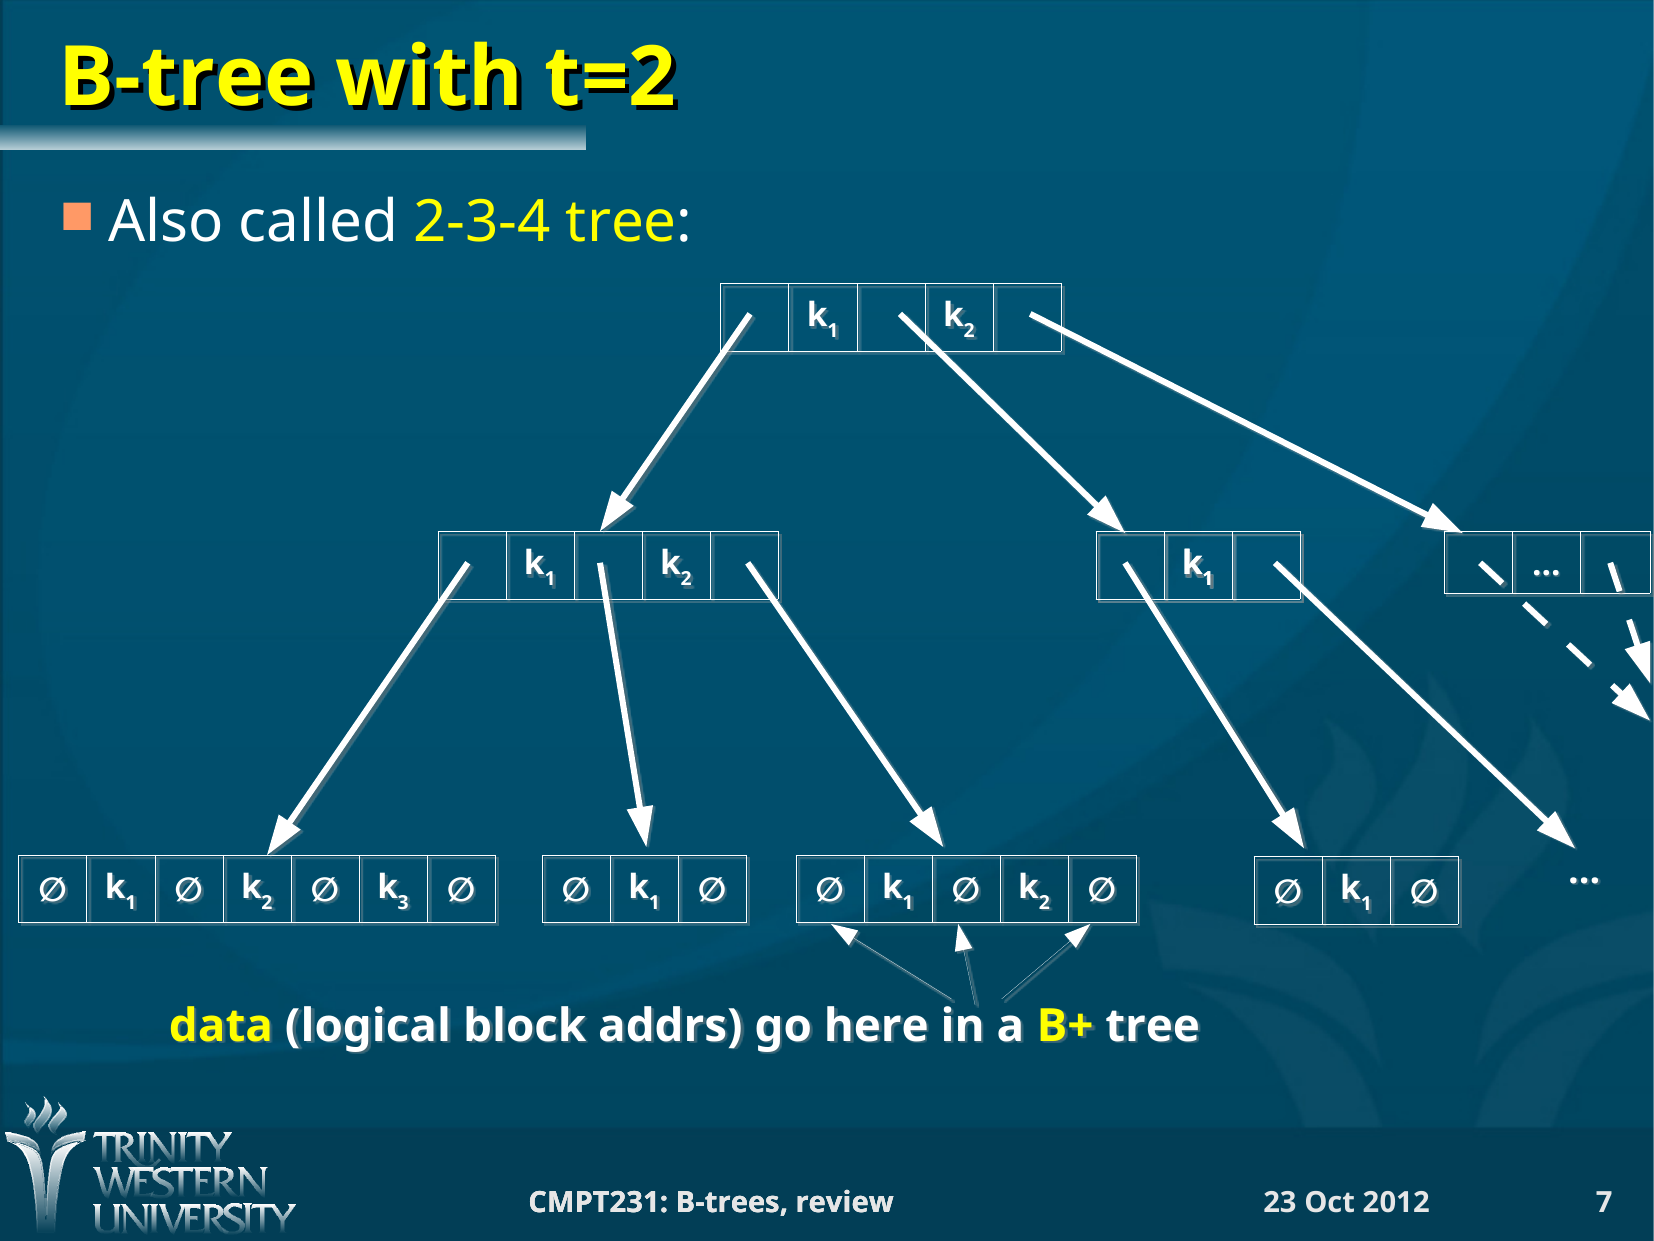

# B-tree with t=2
Also called 2-3-4 tree:
| | k1 | | k2 | |
| --- | --- | --- | --- | --- |
| | k1 | | k2 | |
| --- | --- | --- | --- | --- |
| | k1 | |
| --- | --- | --- |
| | k1 | |
| --- | --- | --- |
| | … | |
| --- | --- | --- |
...
| ∅ | k1 | ∅ | k2 | ∅ | k3 | ∅ |
| --- | --- | --- | --- | --- | --- | --- |
| ∅ | k1 | ∅ |
| --- | --- | --- |
| ∅ | k1 | ∅ | k2 | ∅ |
| --- | --- | --- | --- | --- |
| ∅ | k1 | ∅ |
| --- | --- | --- |
data (logical block addrs) go here in a B+ tree
CMPT231: B-trees, review
23 Oct 2012
7